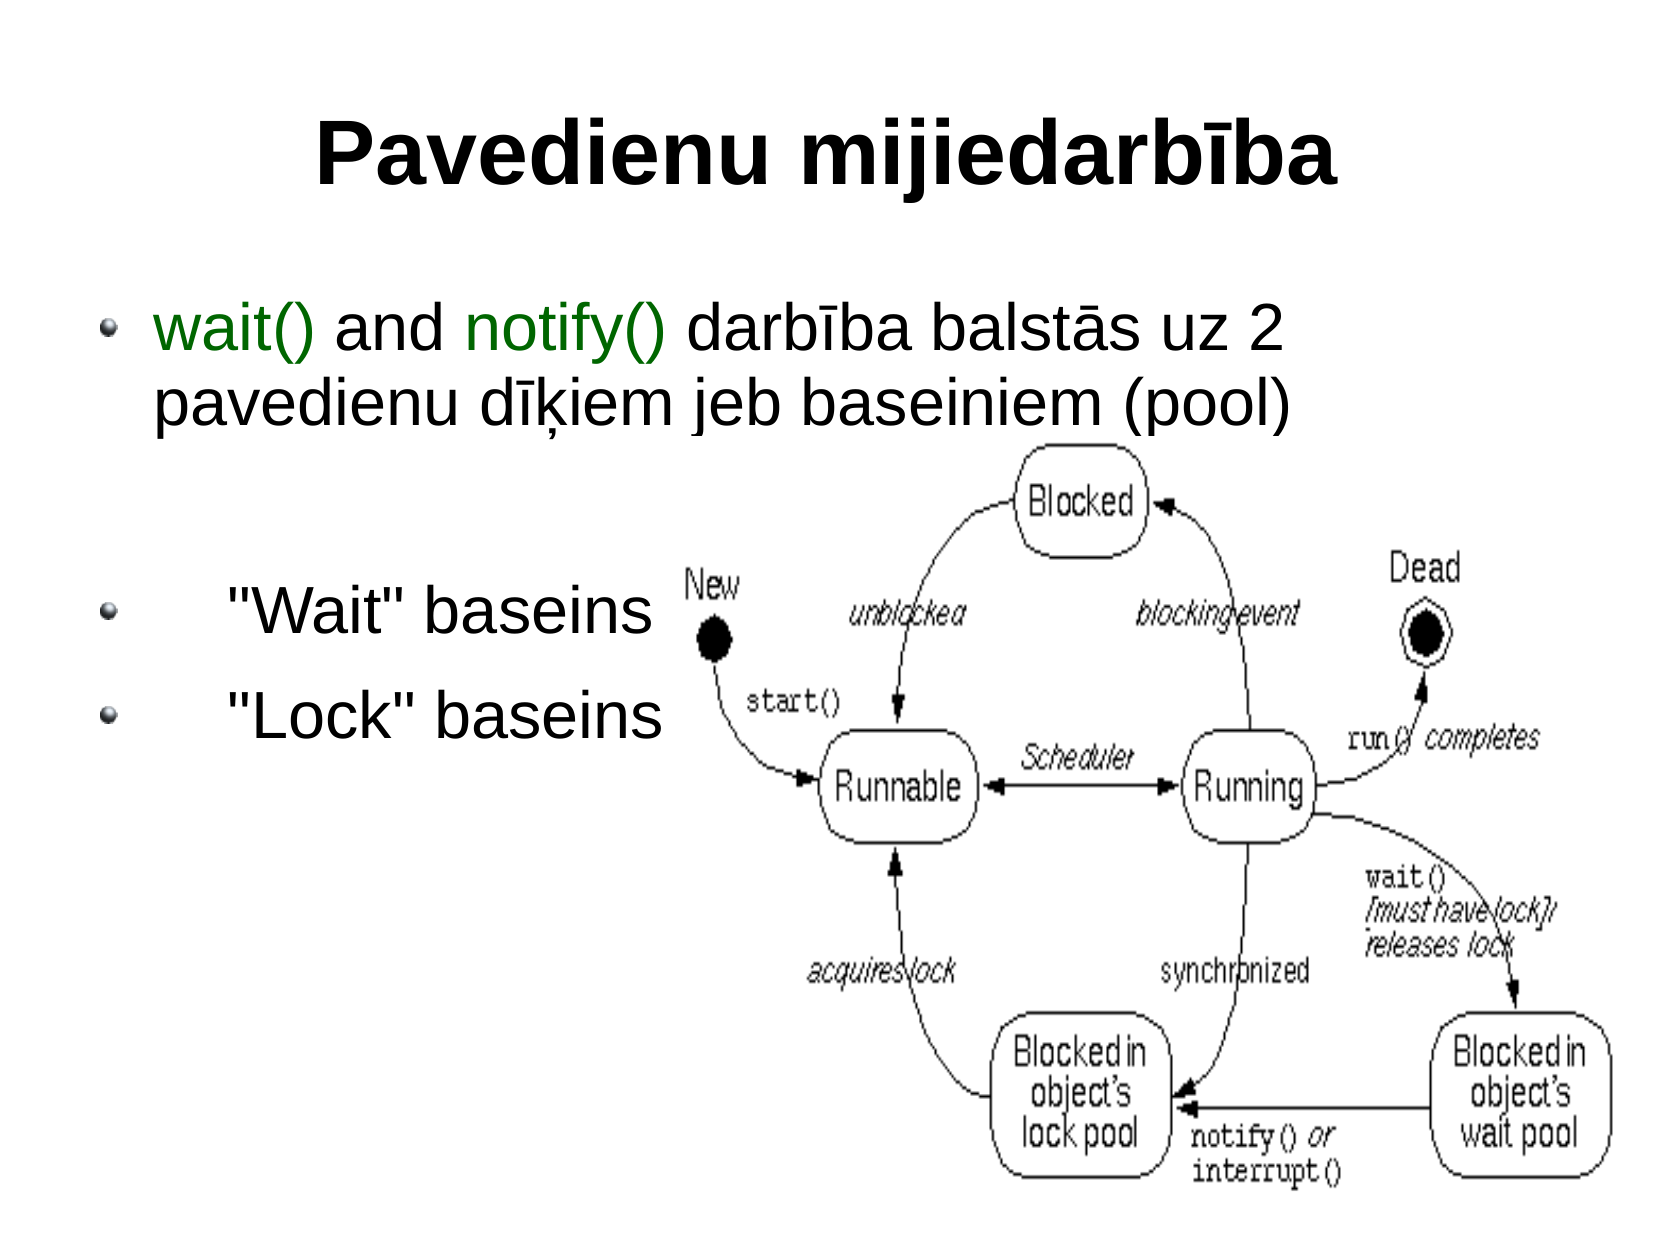

# Pavedienu mijiedarbība
wait() and notify() darbība balstās uz 2 pavedienu dīķiem jeb baseiniem (pool)
 "Wait" baseins
 "Lock" baseins